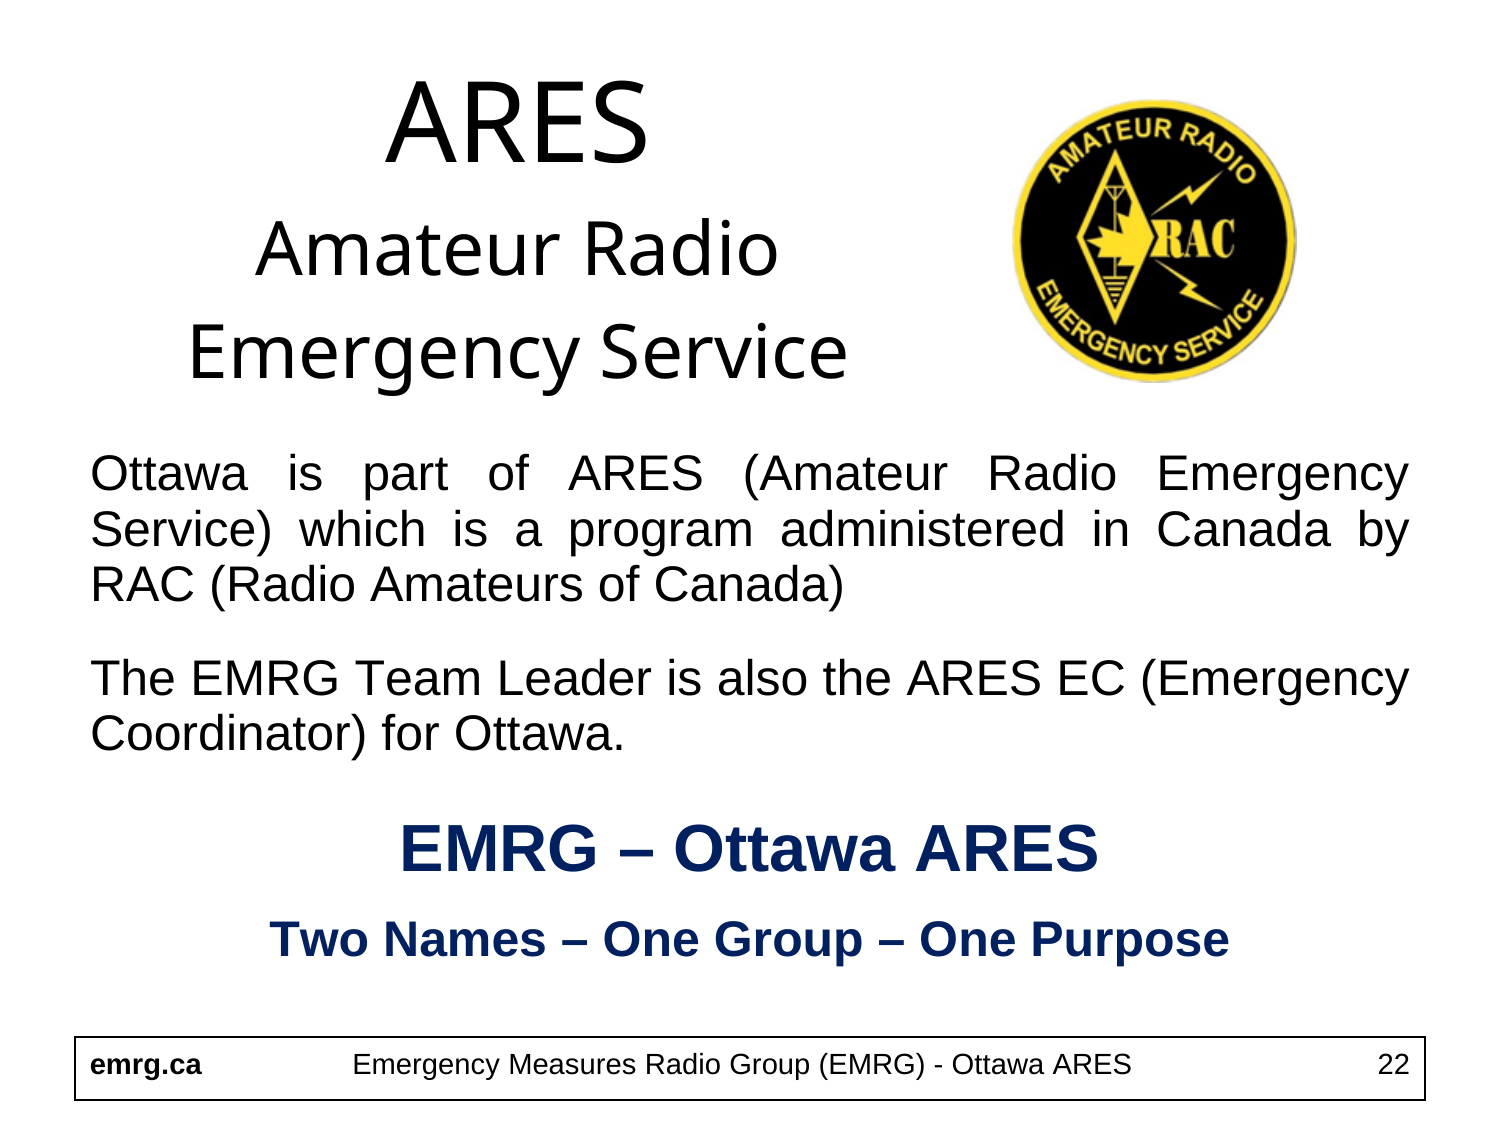

# ARES Amateur Radio Emergency Service
Ottawa is part of ARES (Amateur Radio Emergency Service) which is a program administered in Canada by RAC (Radio Amateurs of Canada)
The EMRG Team Leader is also the ARES EC (Emergency Coordinator) for Ottawa.
EMRG – Ottawa ARES
Two Names – One Group – One Purpose
Emergency Measures Radio Group (EMRG) - Ottawa ARES